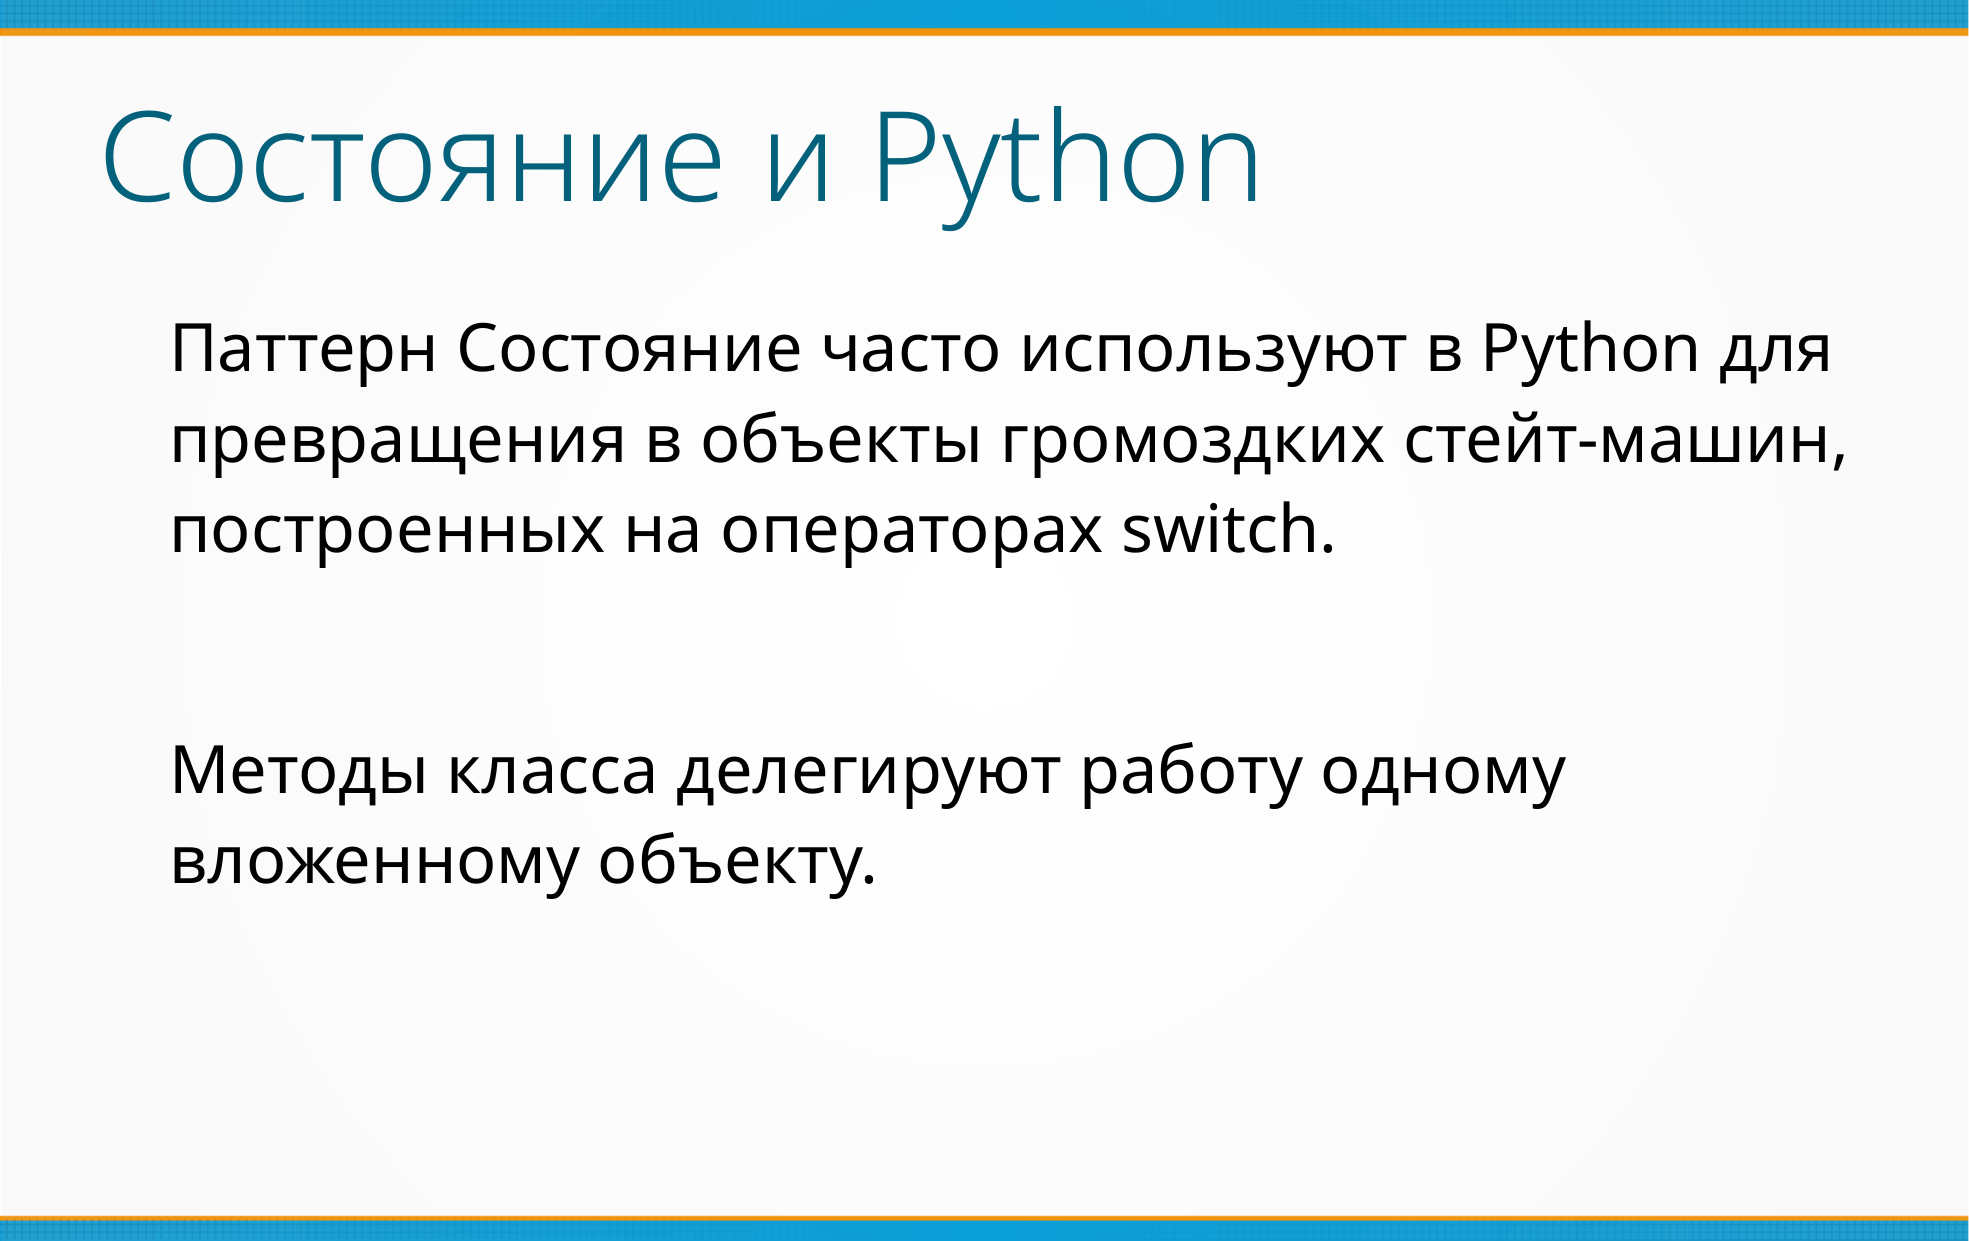

# Состояние и Python
Паттерн Состояние часто используют в Python для превращения в объекты громоздких стейт-машин, построенных на операторах switch.
Методы класса делегируют работу одному вложенному объекту.